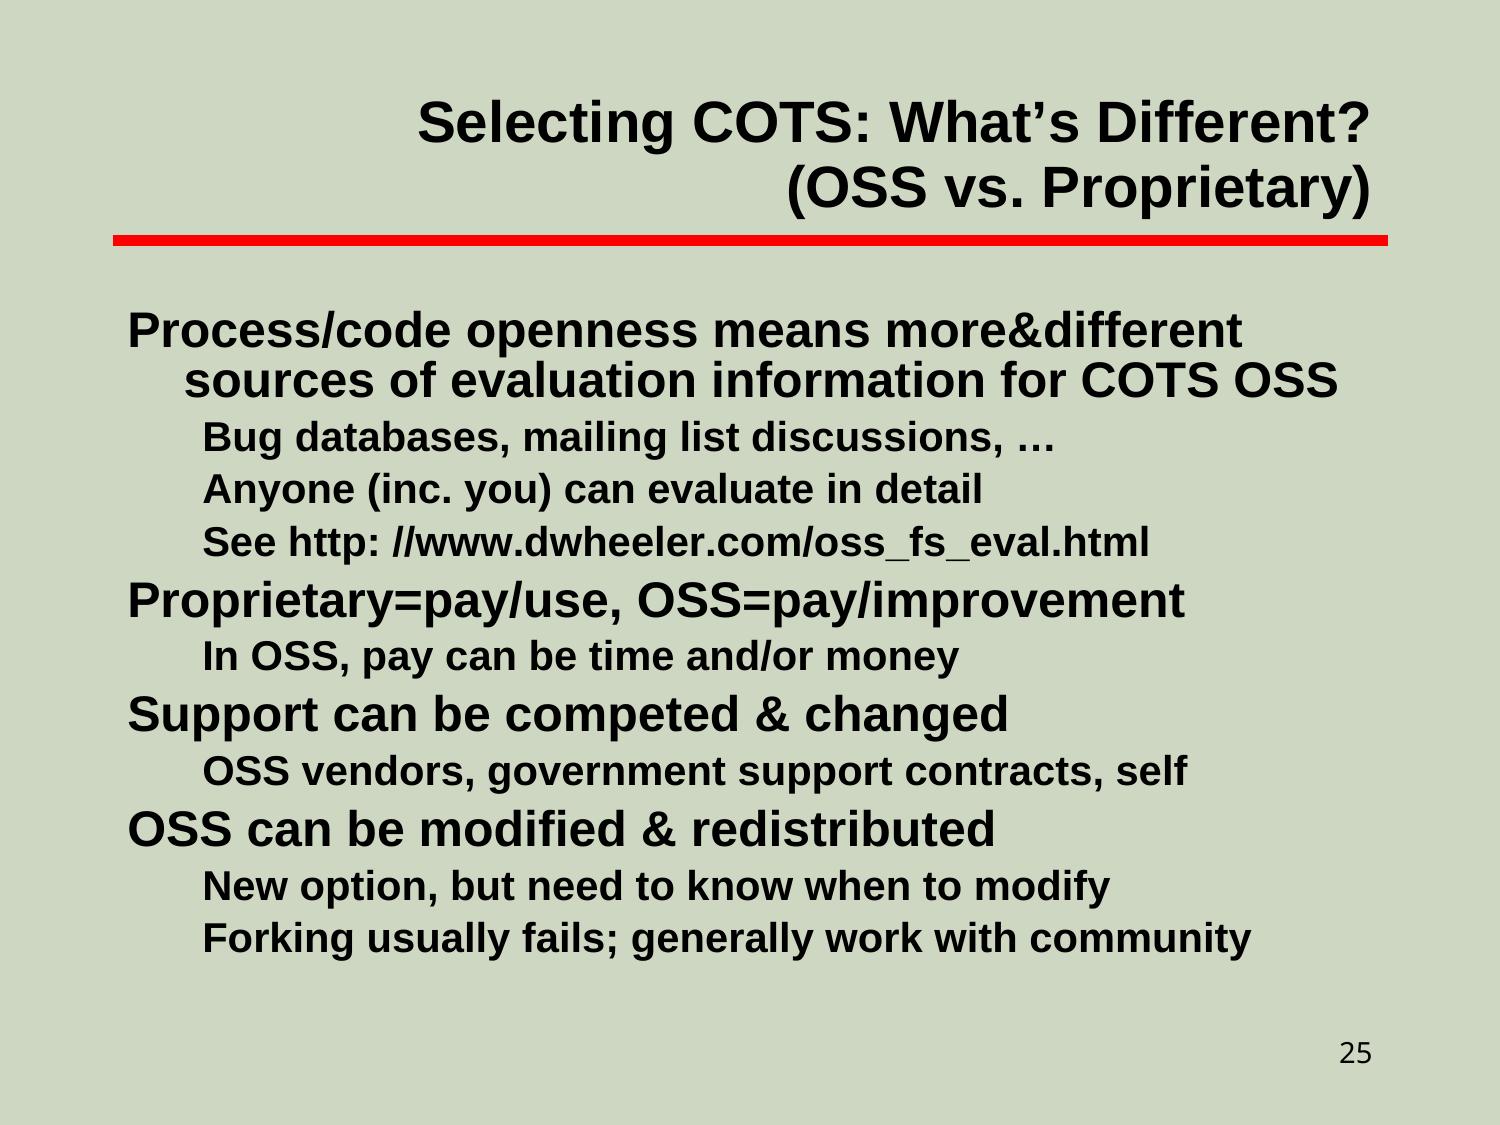

# Selecting COTS: What’s Different? (OSS vs. Proprietary)
Process/code openness means more&different sources of evaluation information for COTS OSS
Bug databases, mailing list discussions, …
Anyone (inc. you) can evaluate in detail
See http: //www.dwheeler.com/oss_fs_eval.html
Proprietary=pay/use, OSS=pay/improvement
In OSS, pay can be time and/or money
Support can be competed & changed
OSS vendors, government support contracts, self
OSS can be modified & redistributed
New option, but need to know when to modify
Forking usually fails; generally work with community